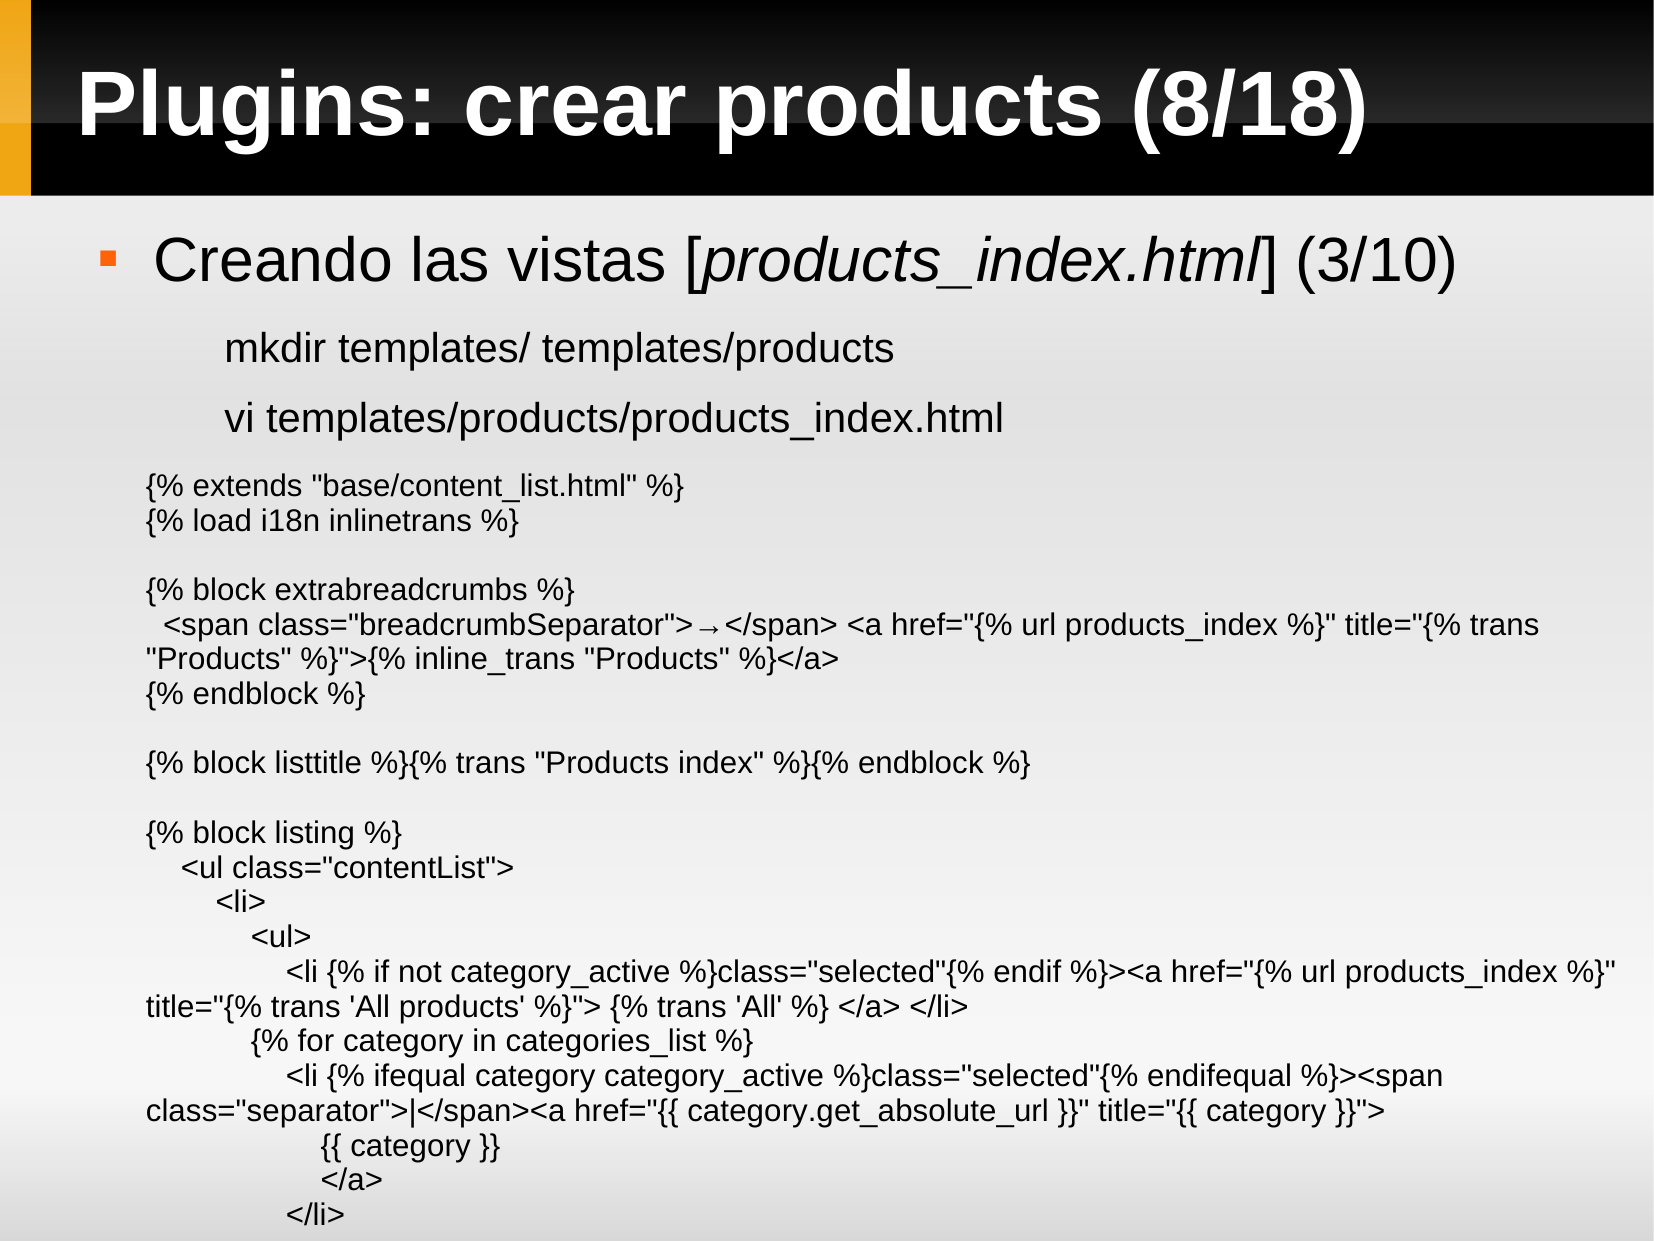

# Plugins: crear products (8/18)
Creando las vistas [products_index.html] (3/10)
mkdir templates/ templates/products
vi templates/products/products_index.html
{% extends "base/content_list.html" %}
{% load i18n inlinetrans %}
{% block extrabreadcrumbs %}
 <span class="breadcrumbSeparator">→</span> <a href="{% url products_index %}" title="{% trans "Products" %}">{% inline_trans "Products" %}</a>
{% endblock %}
{% block listtitle %}{% trans "Products index" %}{% endblock %}
{% block listing %}
 <ul class="contentList">
 <li>
 <ul>
 <li {% if not category_active %}class="selected"{% endif %}><a href="{% url products_index %}" title="{% trans 'All products' %}"> {% trans 'All' %} </a> </li>
 {% for category in categories_list %}
 <li {% ifequal category category_active %}class="selected"{% endifequal %}><span class="separator">|</span><a href="{{ category.get_absolute_url }}" title="{{ category }}">
 {{ category }}
 </a>
 </li>